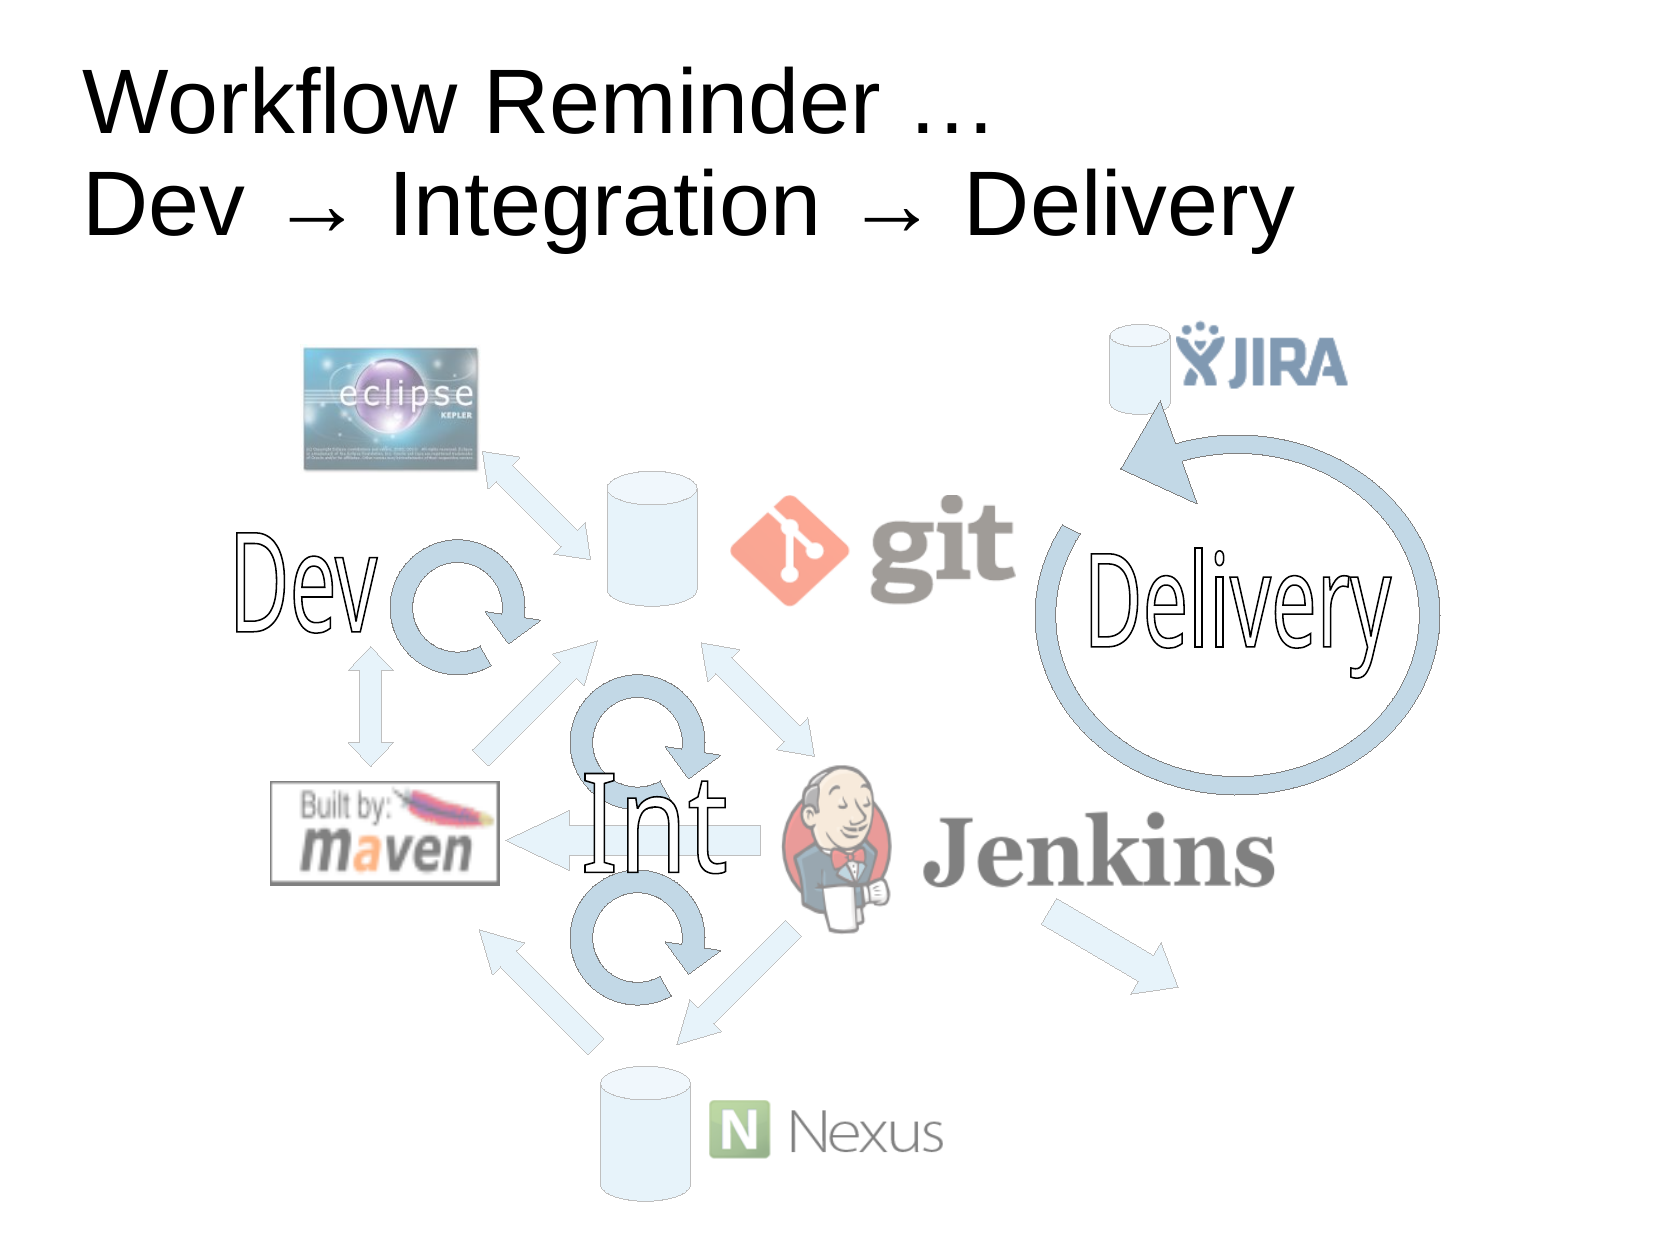

# Workflow Reminder … Dev → Integration → Delivery
Dev
Delivery
Int